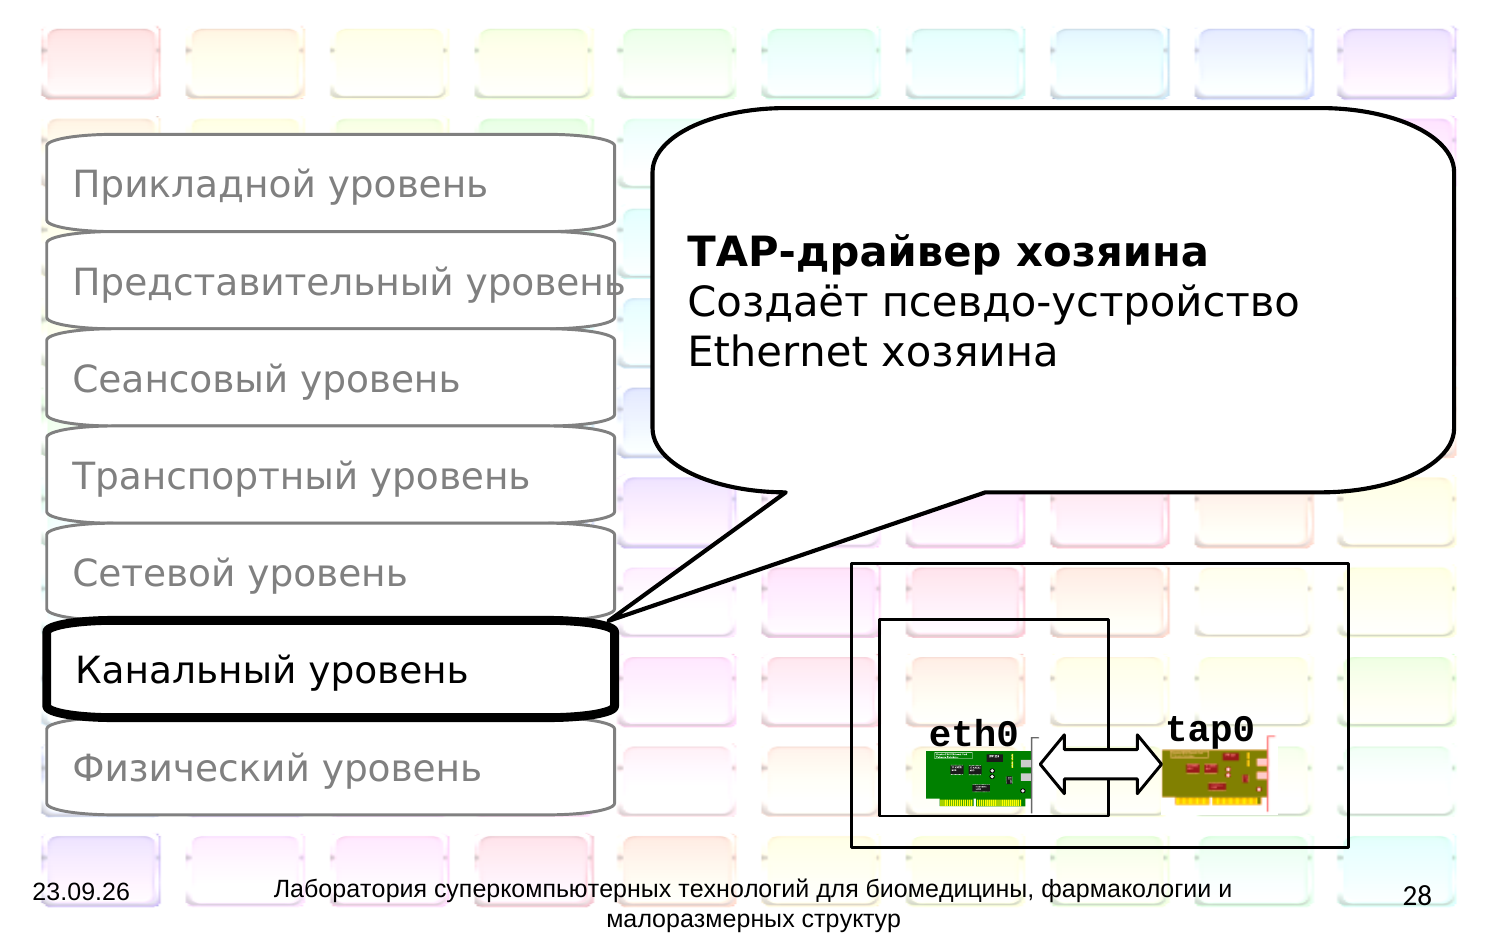

TAP-драйвер хозяина
Создаёт псевдо-устройство
Ethernet хозяина
Прикладной уровень
Представительный уровень
Сеансовый уровень
Транспортный уровень
Сетевой уровень
Канальный уровень
tap0
eth0
Физический уровень
Лаборатория суперкомпьютерных технологий для биомедицины, фармакологии и малоразмерных структур